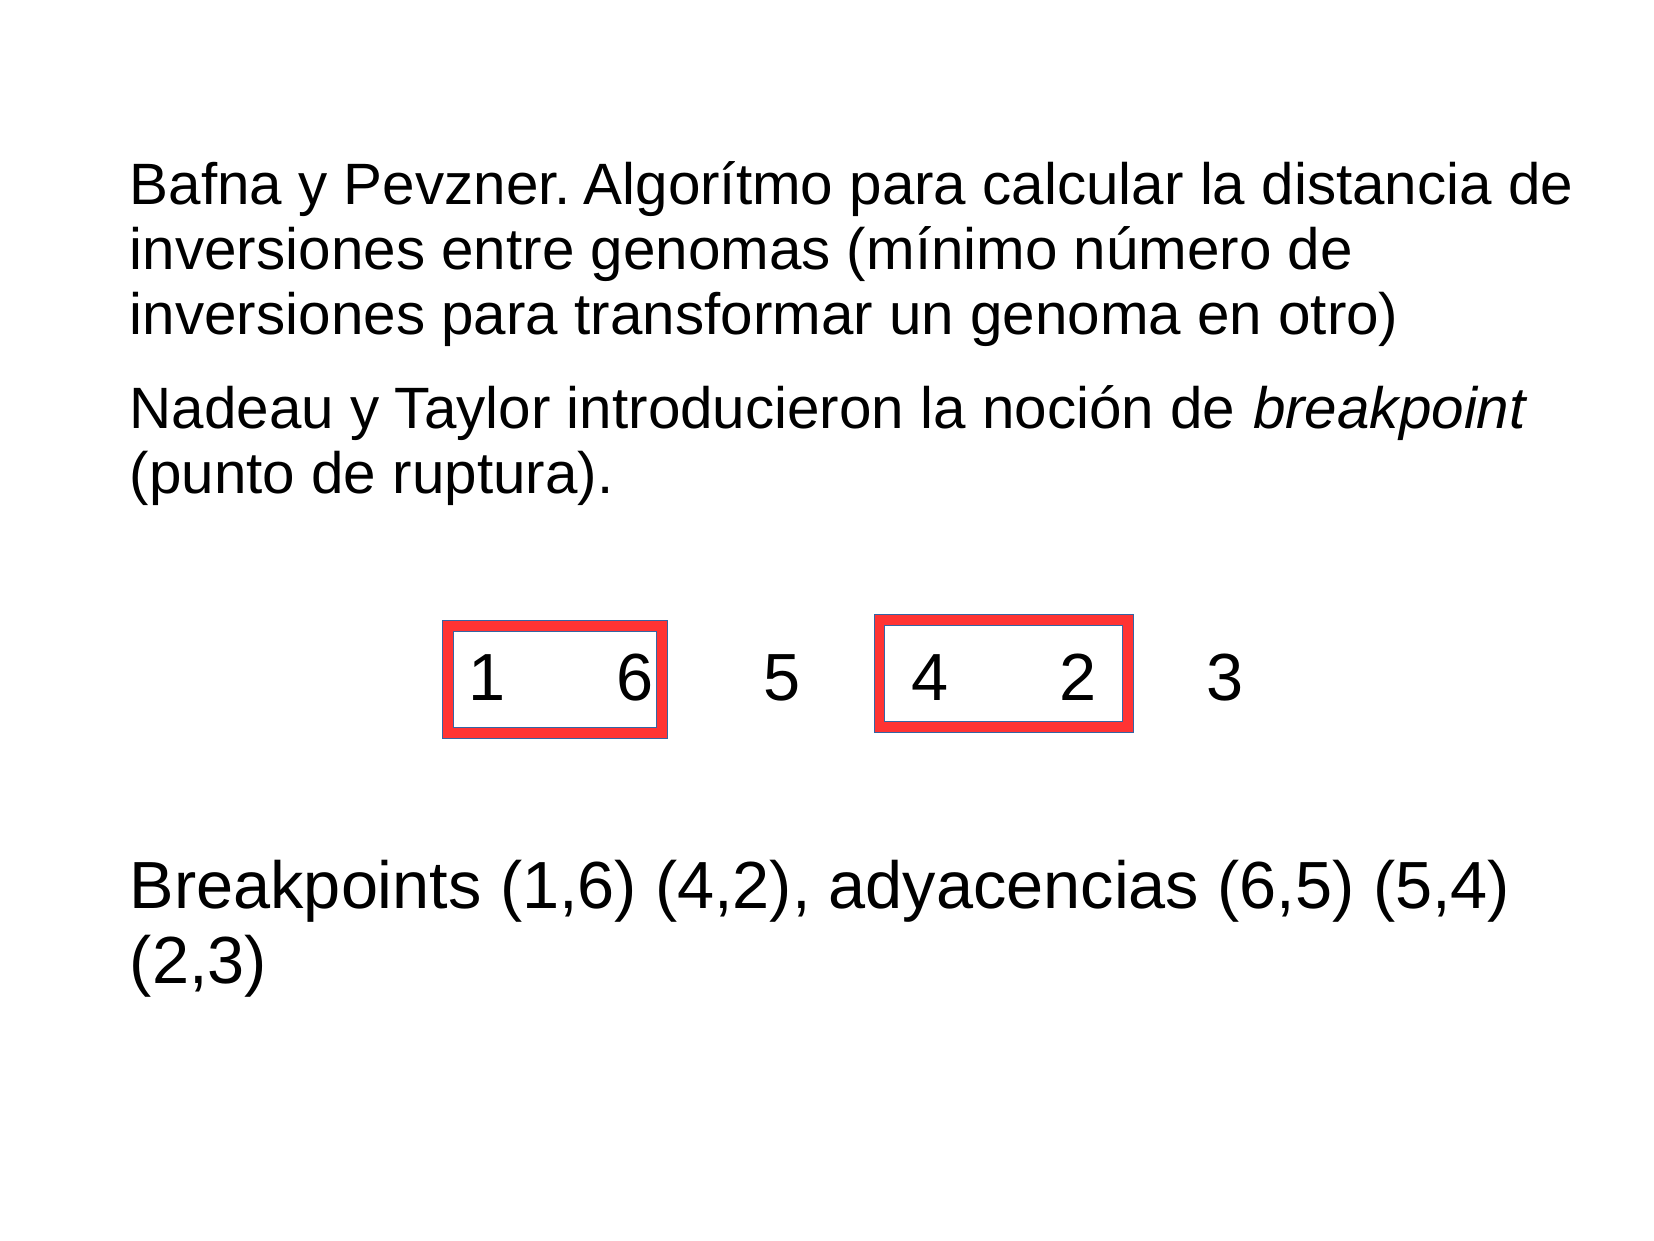

# Bafna y Pevzner. Algorítmo para calcular la distancia de inversiones entre genomas (mínimo número de inversiones para transformar un genoma en otro)
Nadeau y Taylor introducieron la noción de breakpoint (punto de ruptura).
1		6		5		4		2		3
Breakpoints (1,6) (4,2), adyacencias (6,5) (5,4) (2,3)